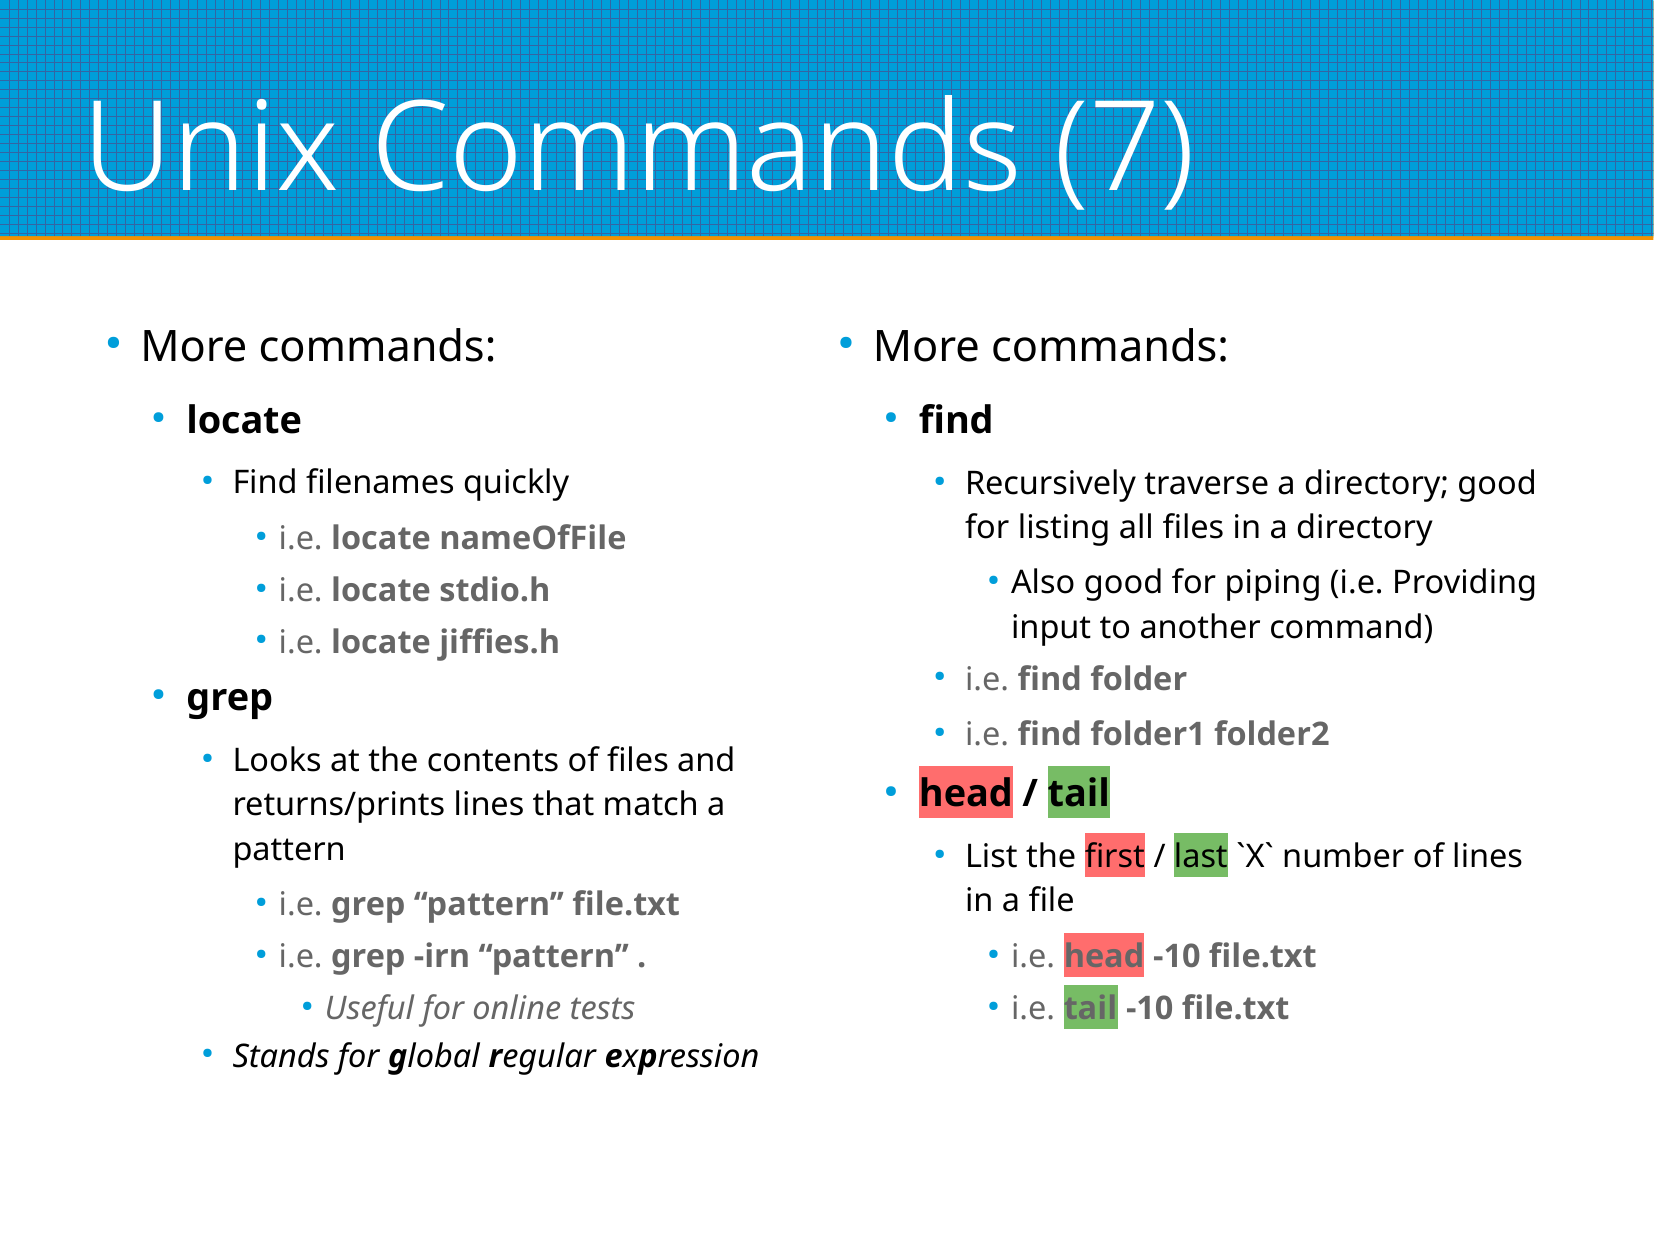

# Unix Commands (7)
More commands:
locate
Find filenames quickly
i.e. locate nameOfFile
i.e. locate stdio.h
i.e. locate jiffies.h
grep
Looks at the contents of files and returns/prints lines that match a pattern
i.e. grep ‘‘pattern’’ file.txt
i.e. grep -irn ‘‘pattern’’ .
Useful for online tests
Stands for global regular expression
More commands:
find
Recursively traverse a directory; good for listing all files in a directory
Also good for piping (i.e. Providing input to another command)
i.e. find folder
i.e. find folder1 folder2
head / tail
List the first / last `X` number of lines in a file
i.e. head -10 file.txt
i.e. tail -10 file.txt